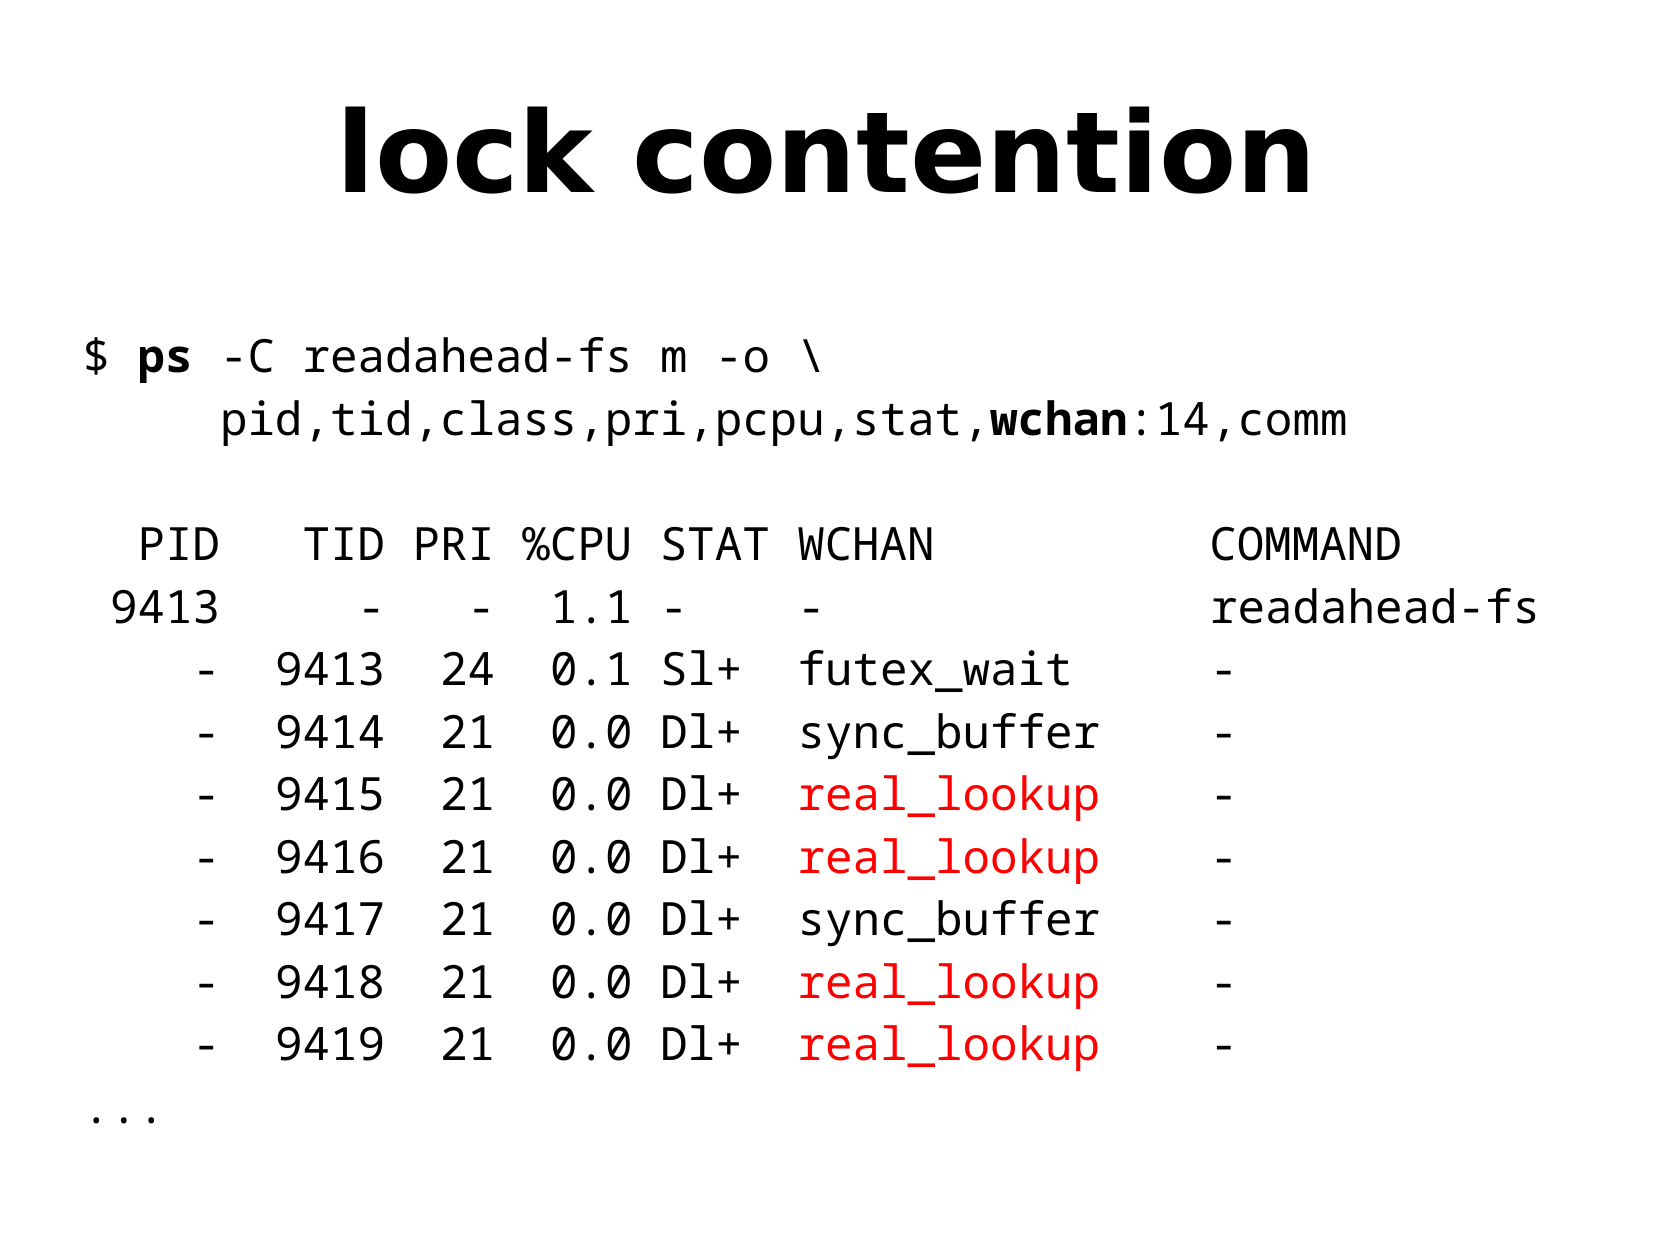

# lock contention
$ ps -C readahead-fs m -o \
 pid,tid,class,pri,pcpu,stat,wchan:14,comm
 PID TID PRI %CPU STAT WCHAN COMMAND
 9413 - - 1.1 - - readahead-fs
 - 9413 24 0.1 Sl+ futex_wait -
 - 9414 21 0.0 Dl+ sync_buffer -
 - 9415 21 0.0 Dl+ real_lookup -
 - 9416 21 0.0 Dl+ real_lookup -
 - 9417 21 0.0 Dl+ sync_buffer -
 - 9418 21 0.0 Dl+ real_lookup -
 - 9419 21 0.0 Dl+ real_lookup -
...